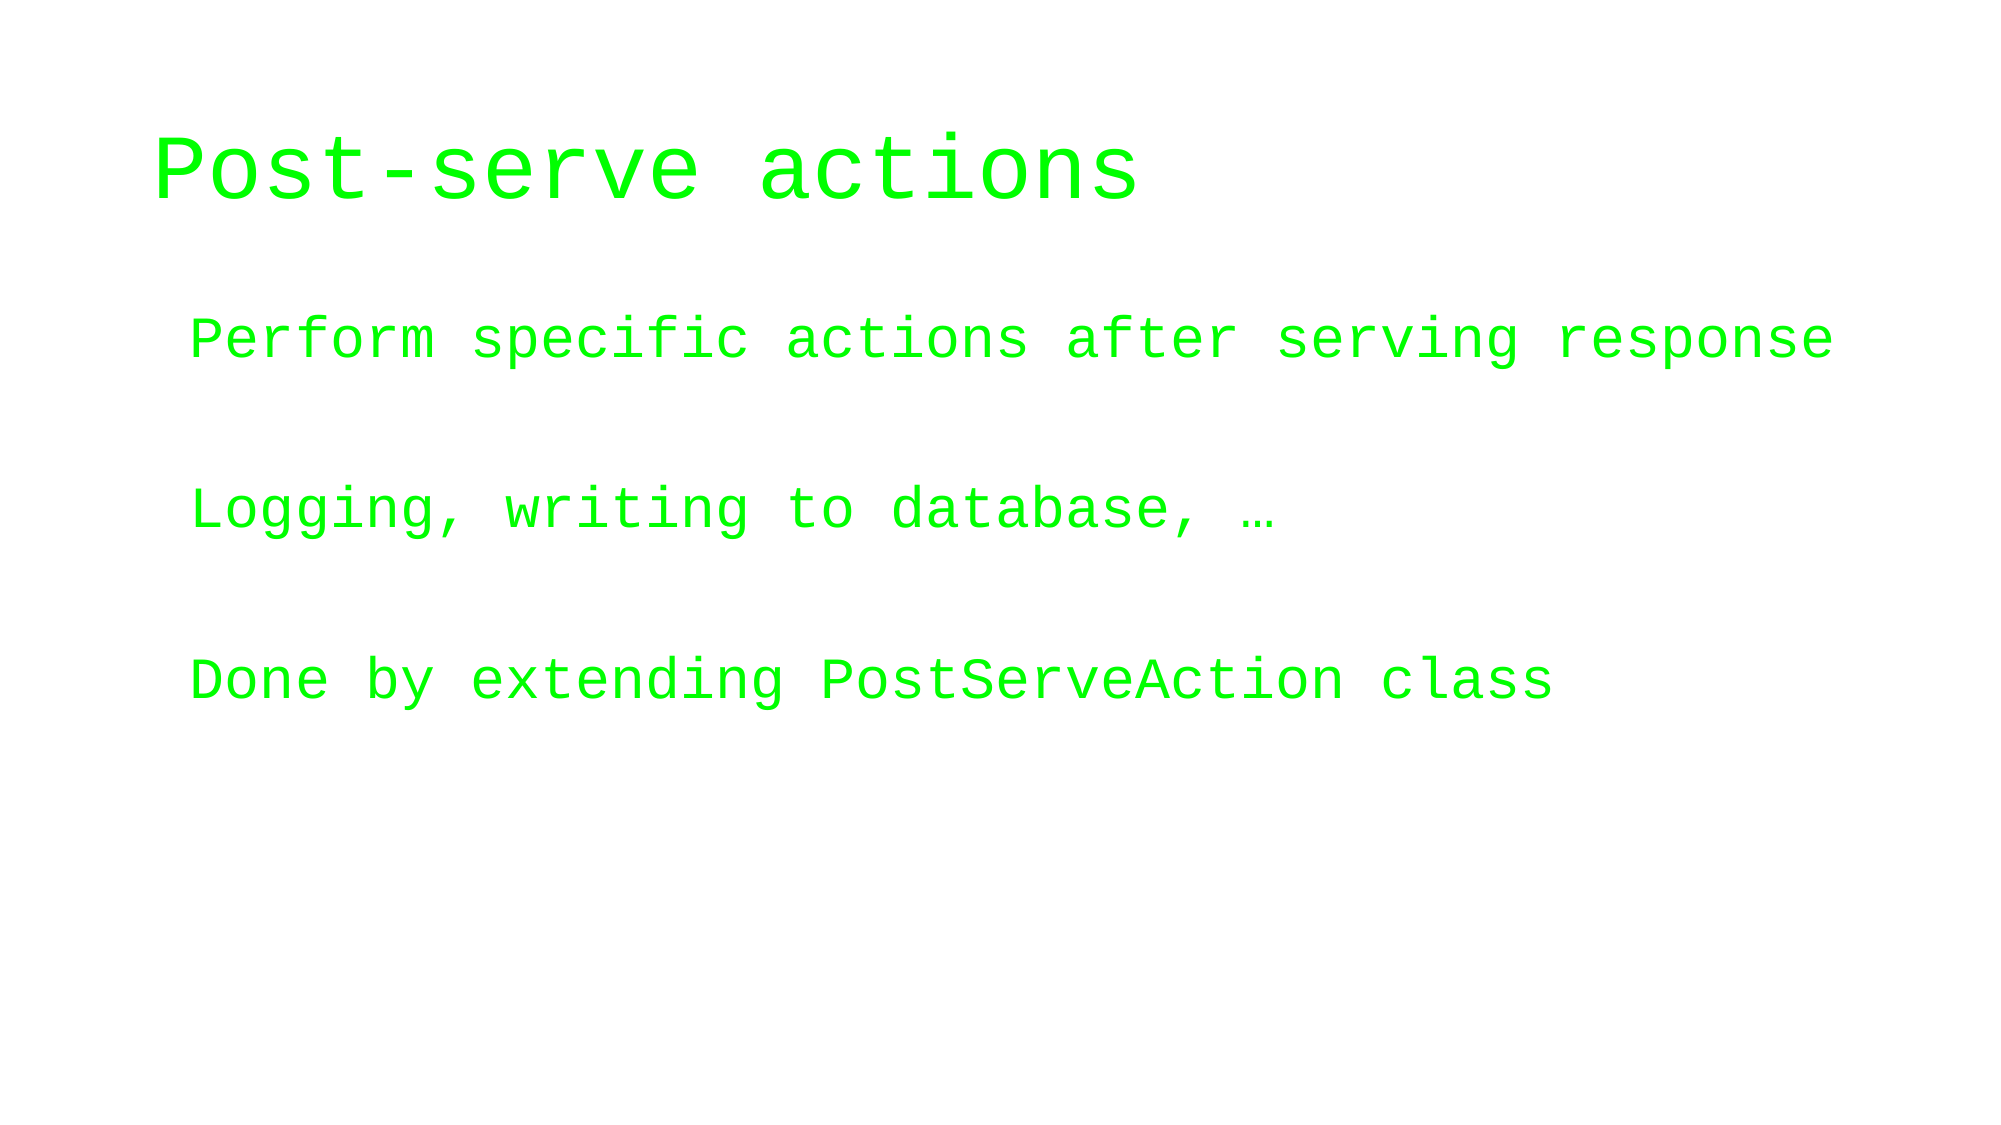

# Post-serve actions
Perform specific actions after serving response
Logging, writing to database, …
Done by extending PostServeAction class